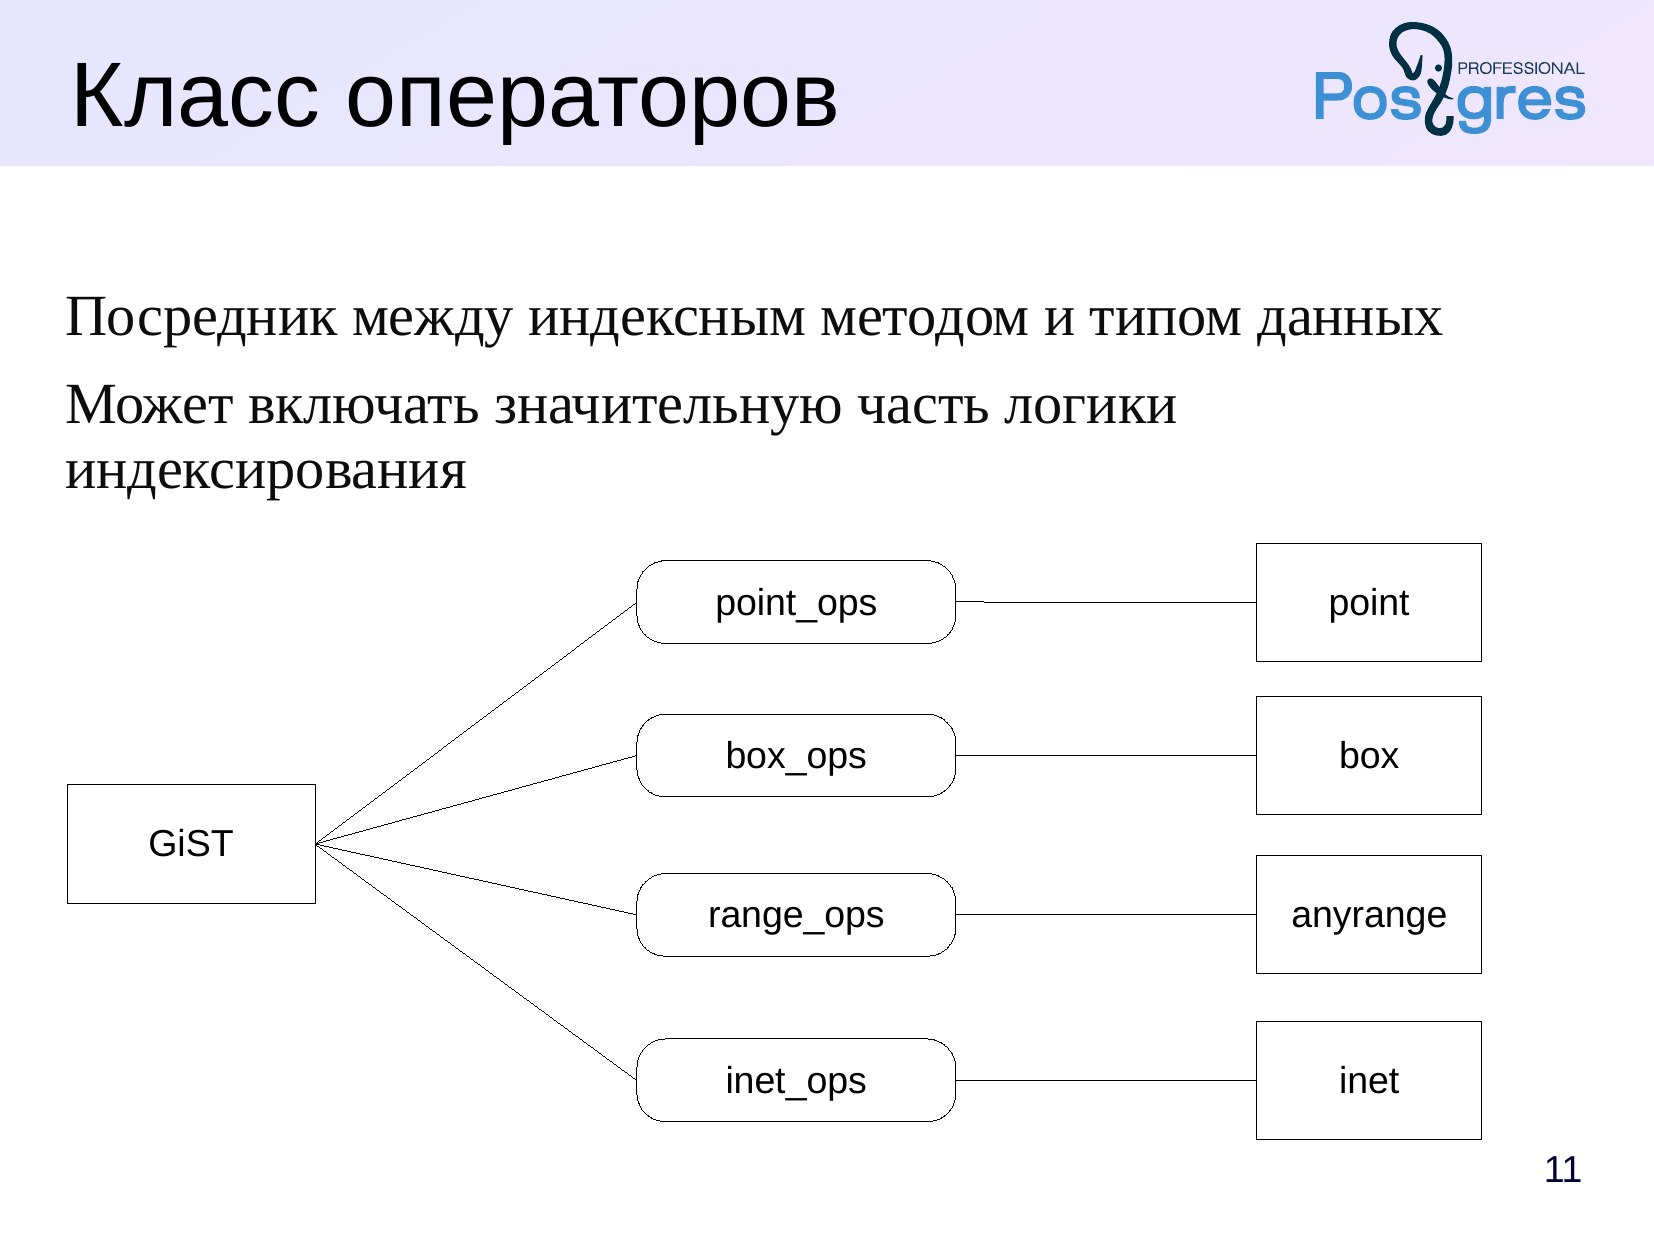

Класс операторов
# Посредник между индексным методом и типом данных
Может включать значительную часть логики индексирования
point
point_ops
box
box_ops
GiST
anyrange
range_ops
inet
inet_ops